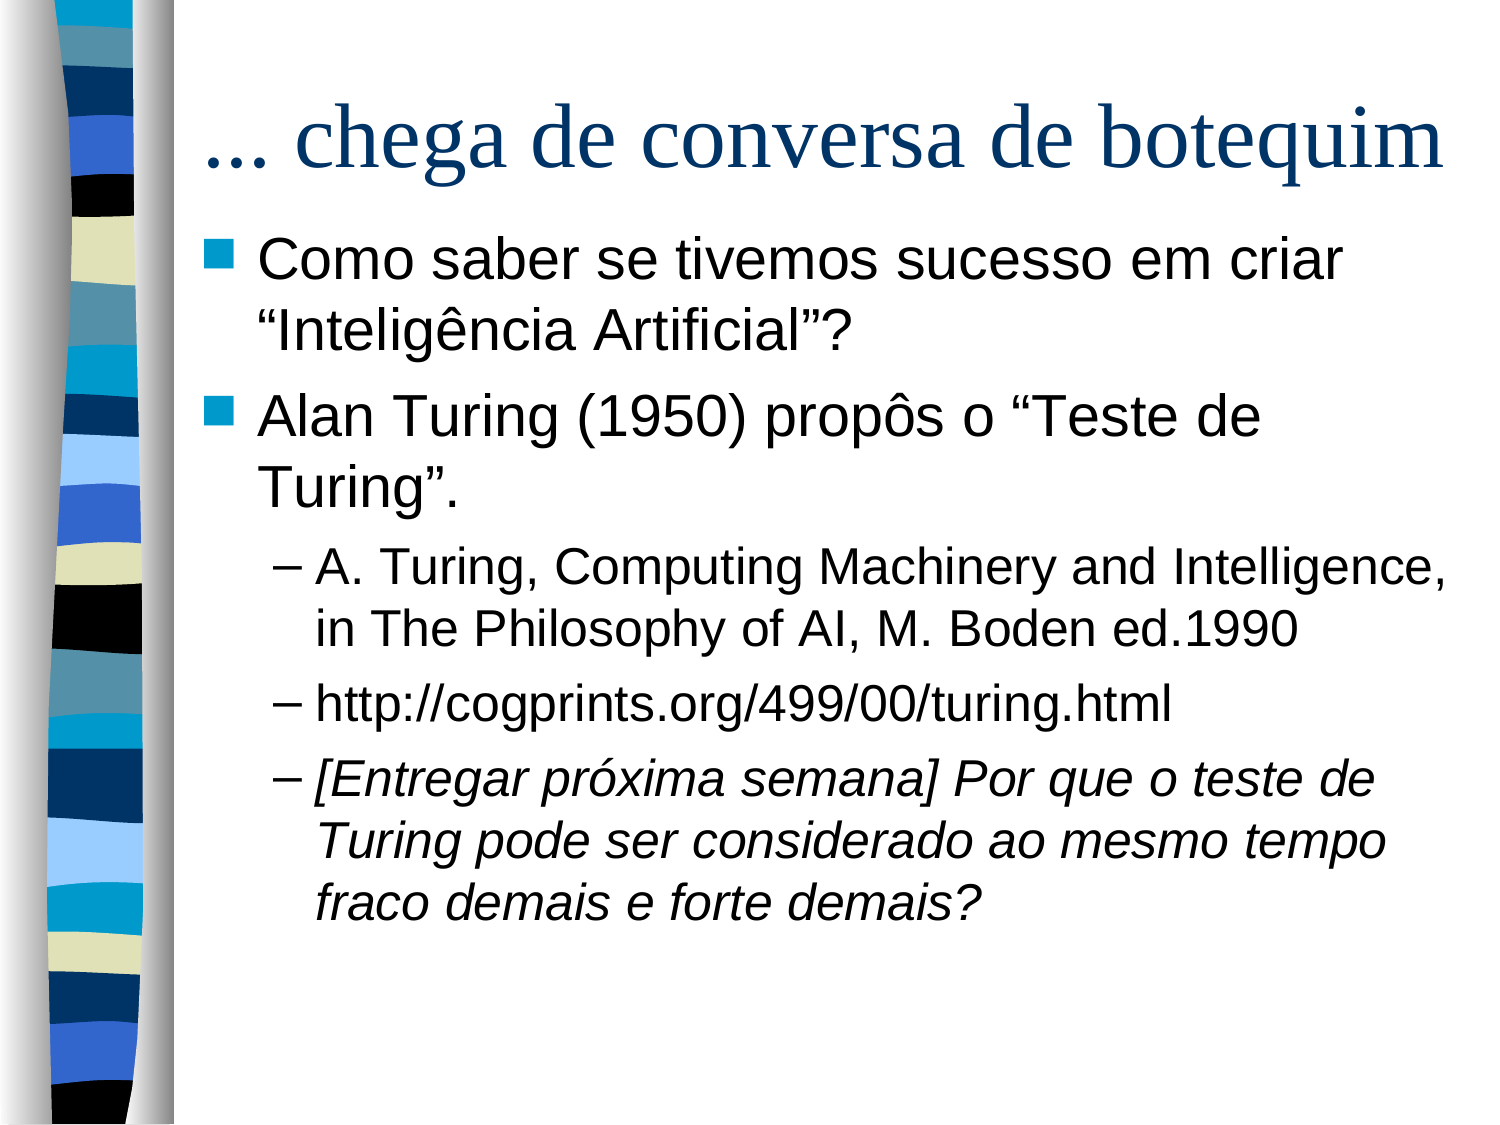

# ... chega de conversa de botequim
Como saber se tivemos sucesso em criar “Inteligência Artificial”?
Alan Turing (1950) propôs o “Teste de Turing”.
A. Turing, Computing Machinery and Intelligence, in The Philosophy of AI, M. Boden ed.1990
http://cogprints.org/499/00/turing.html
[Entregar próxima semana] Por que o teste de Turing pode ser considerado ao mesmo tempo fraco demais e forte demais?